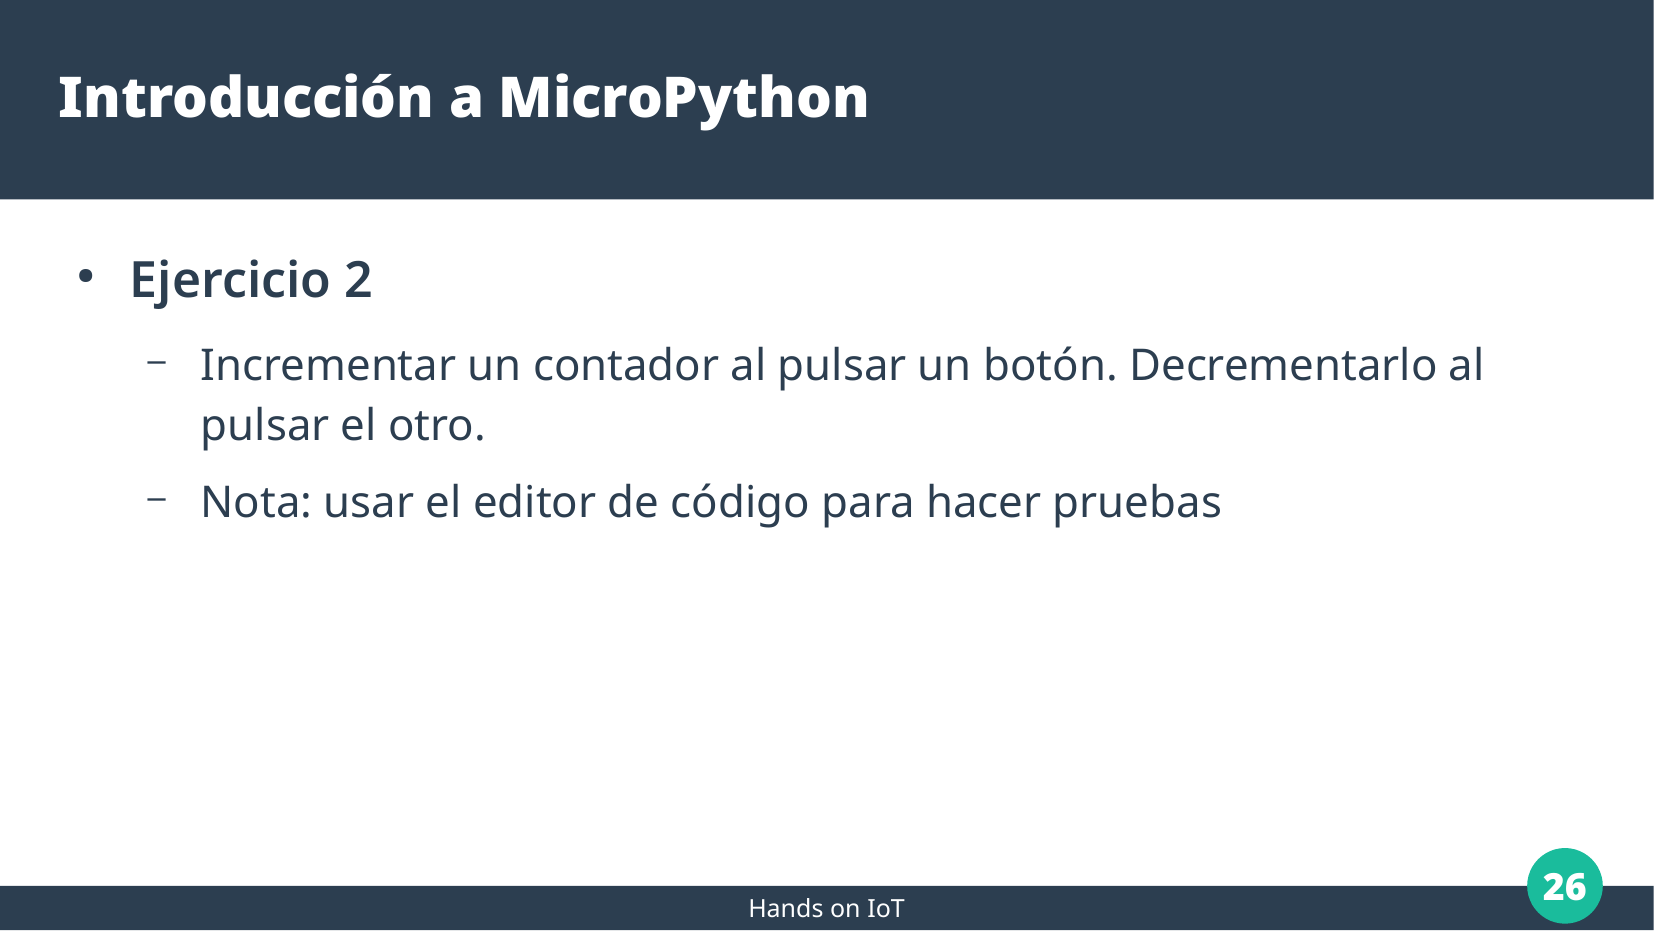

# Introducción a MicroPython
Ejercicio 2
Incrementar un contador al pulsar un botón. Decrementarlo al pulsar el otro.
Nota: usar el editor de código para hacer pruebas
Hands on IoT